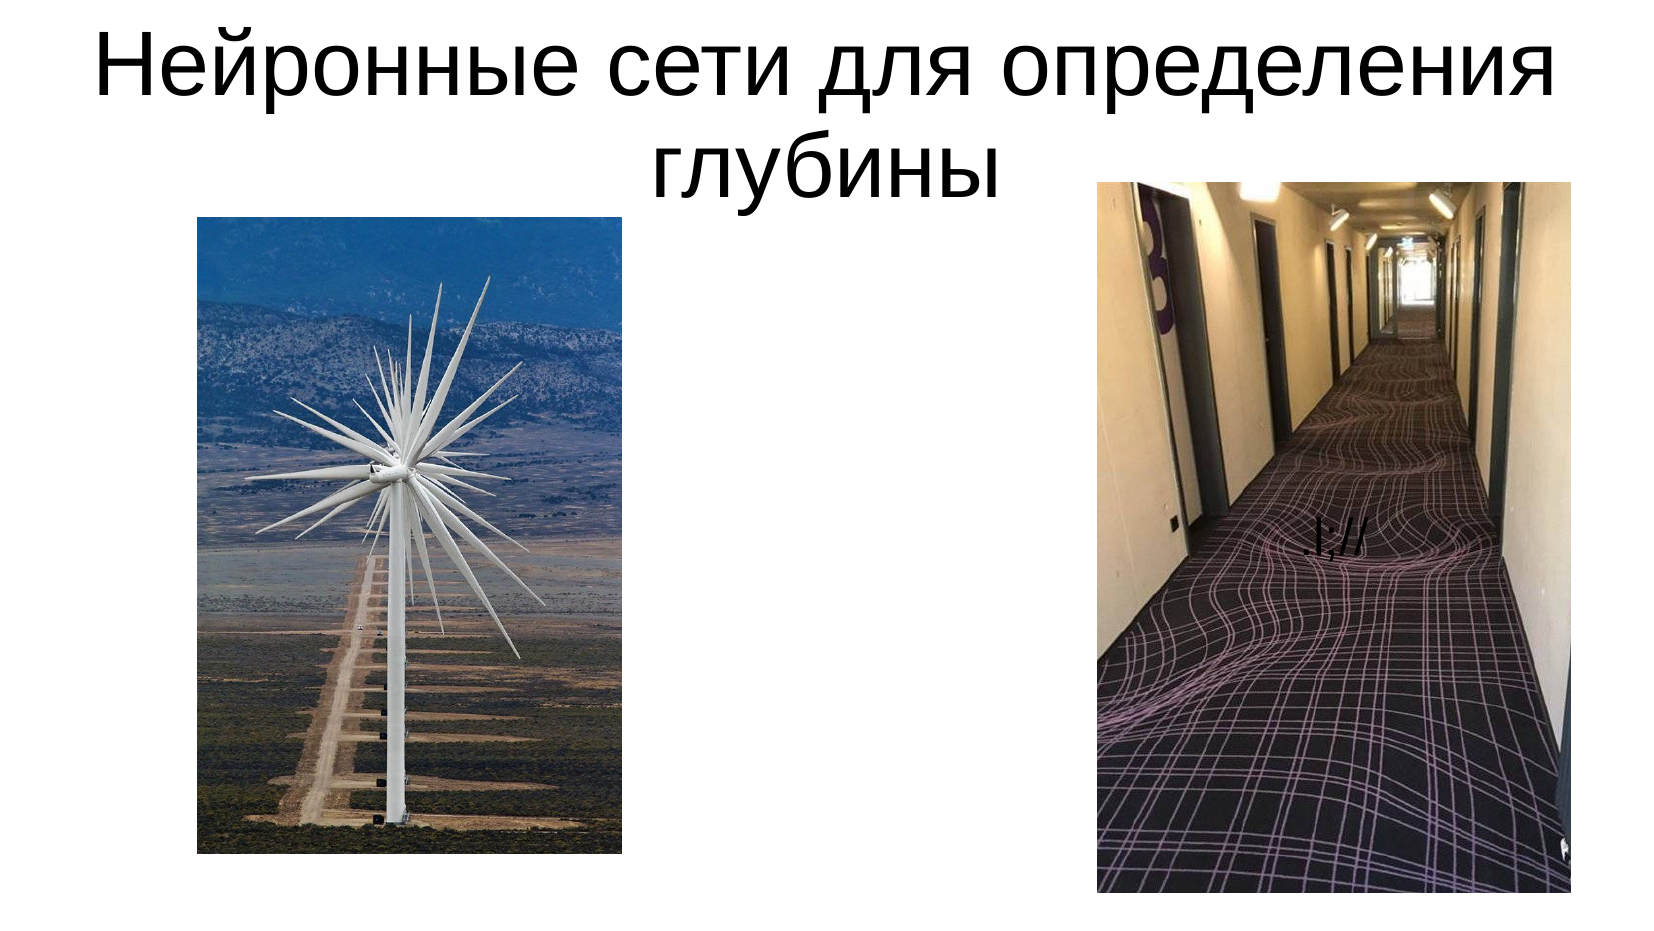

# Нейронные сети для определения глубины
.l;//